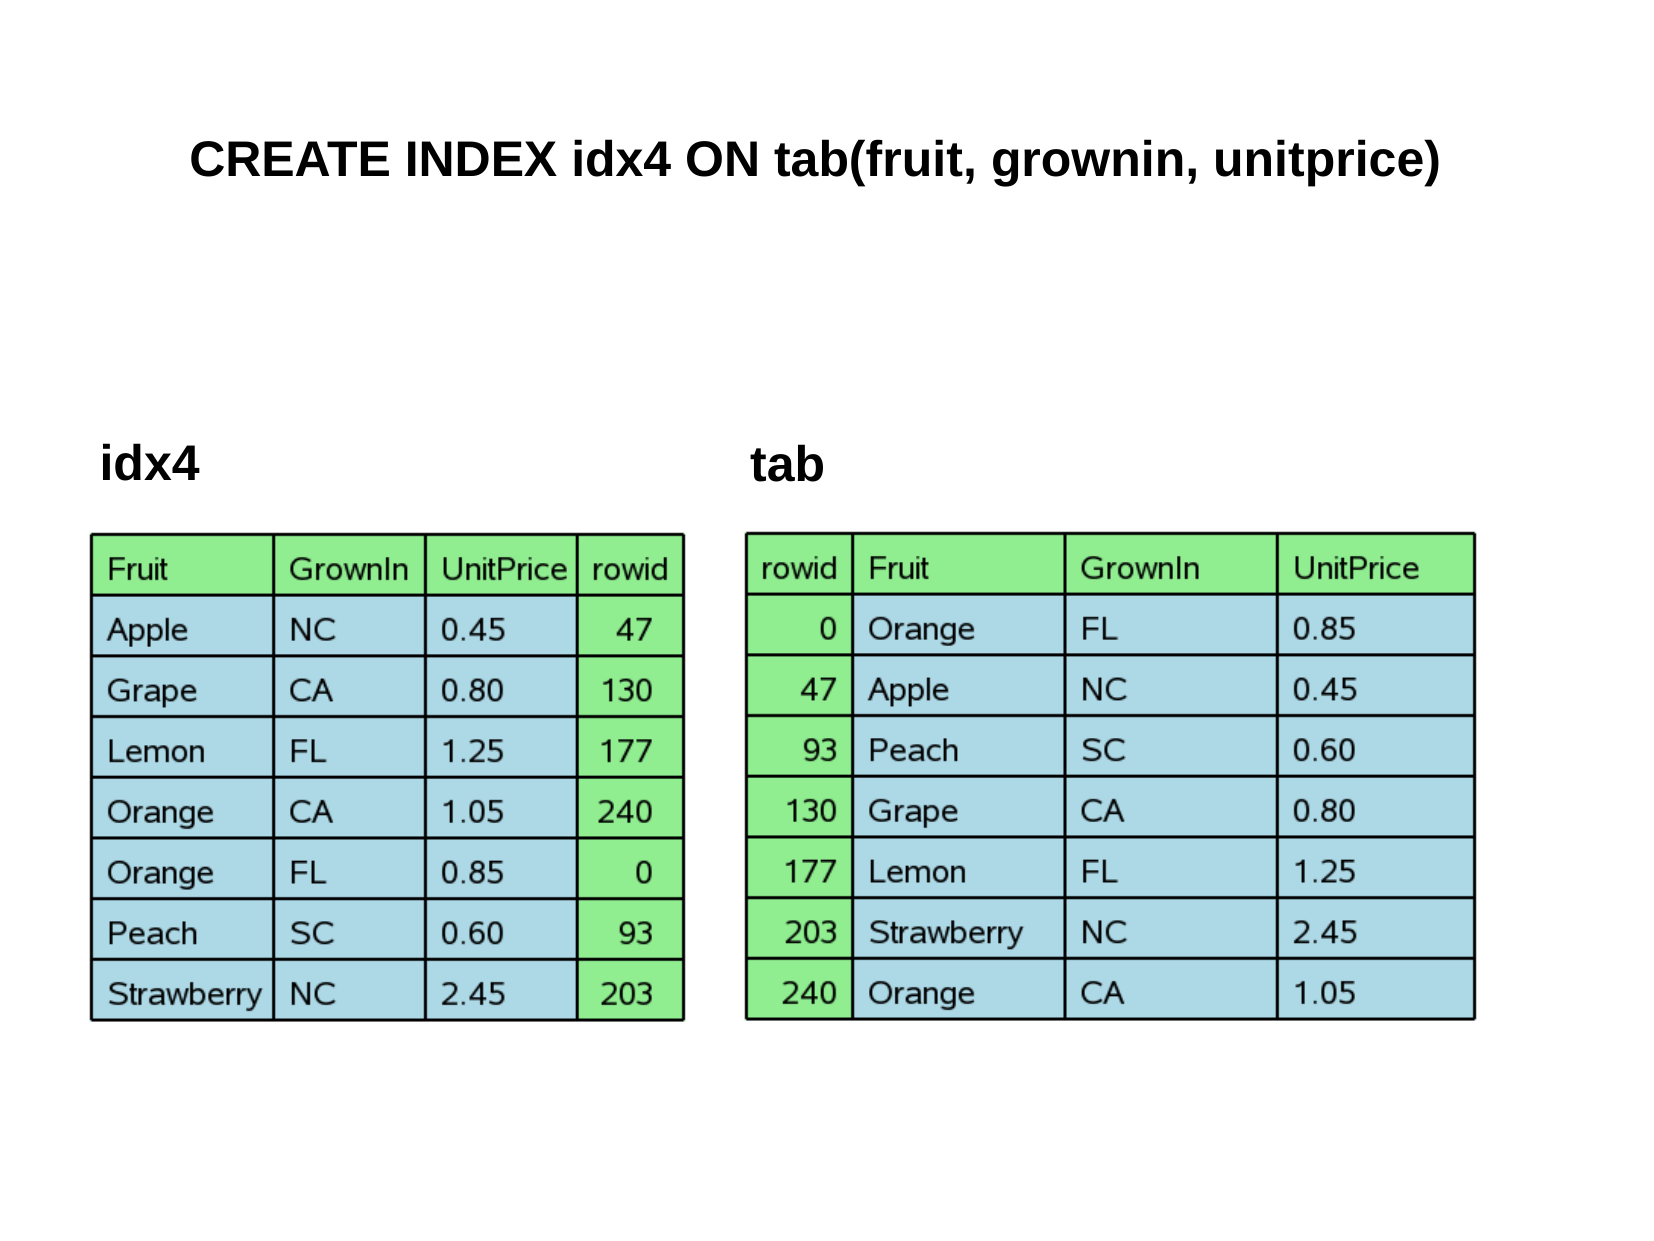

CREATE INDEX idx4 ON tab(fruit, grownin, unitprice)
idx4
tab